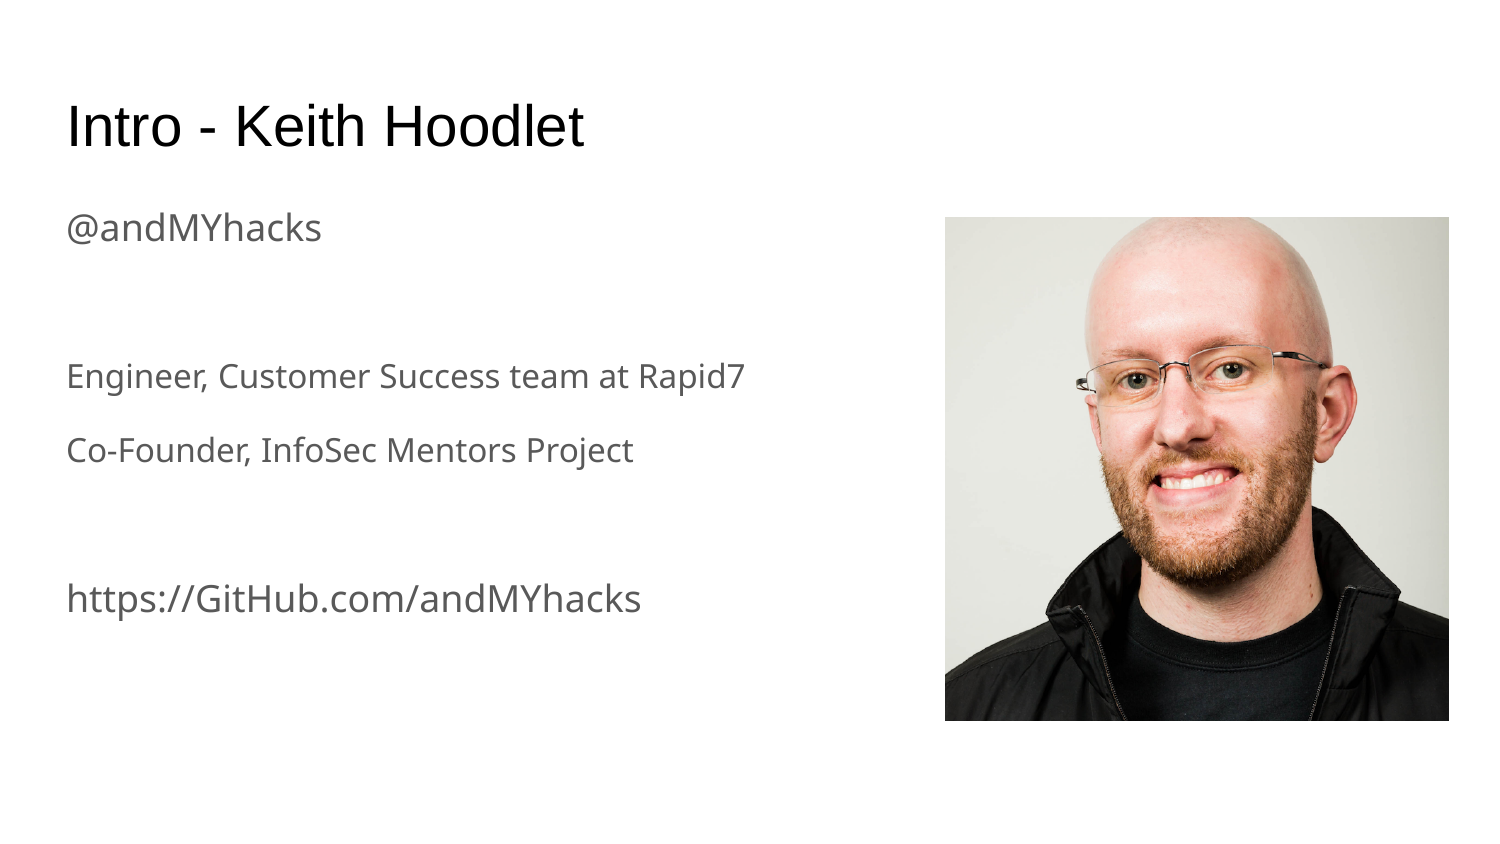

# Intro - Keith Hoodlet
@andMYhacks
Engineer, Customer Success team at Rapid7
Co-Founder, InfoSec Mentors Project
https://GitHub.com/andMYhacks